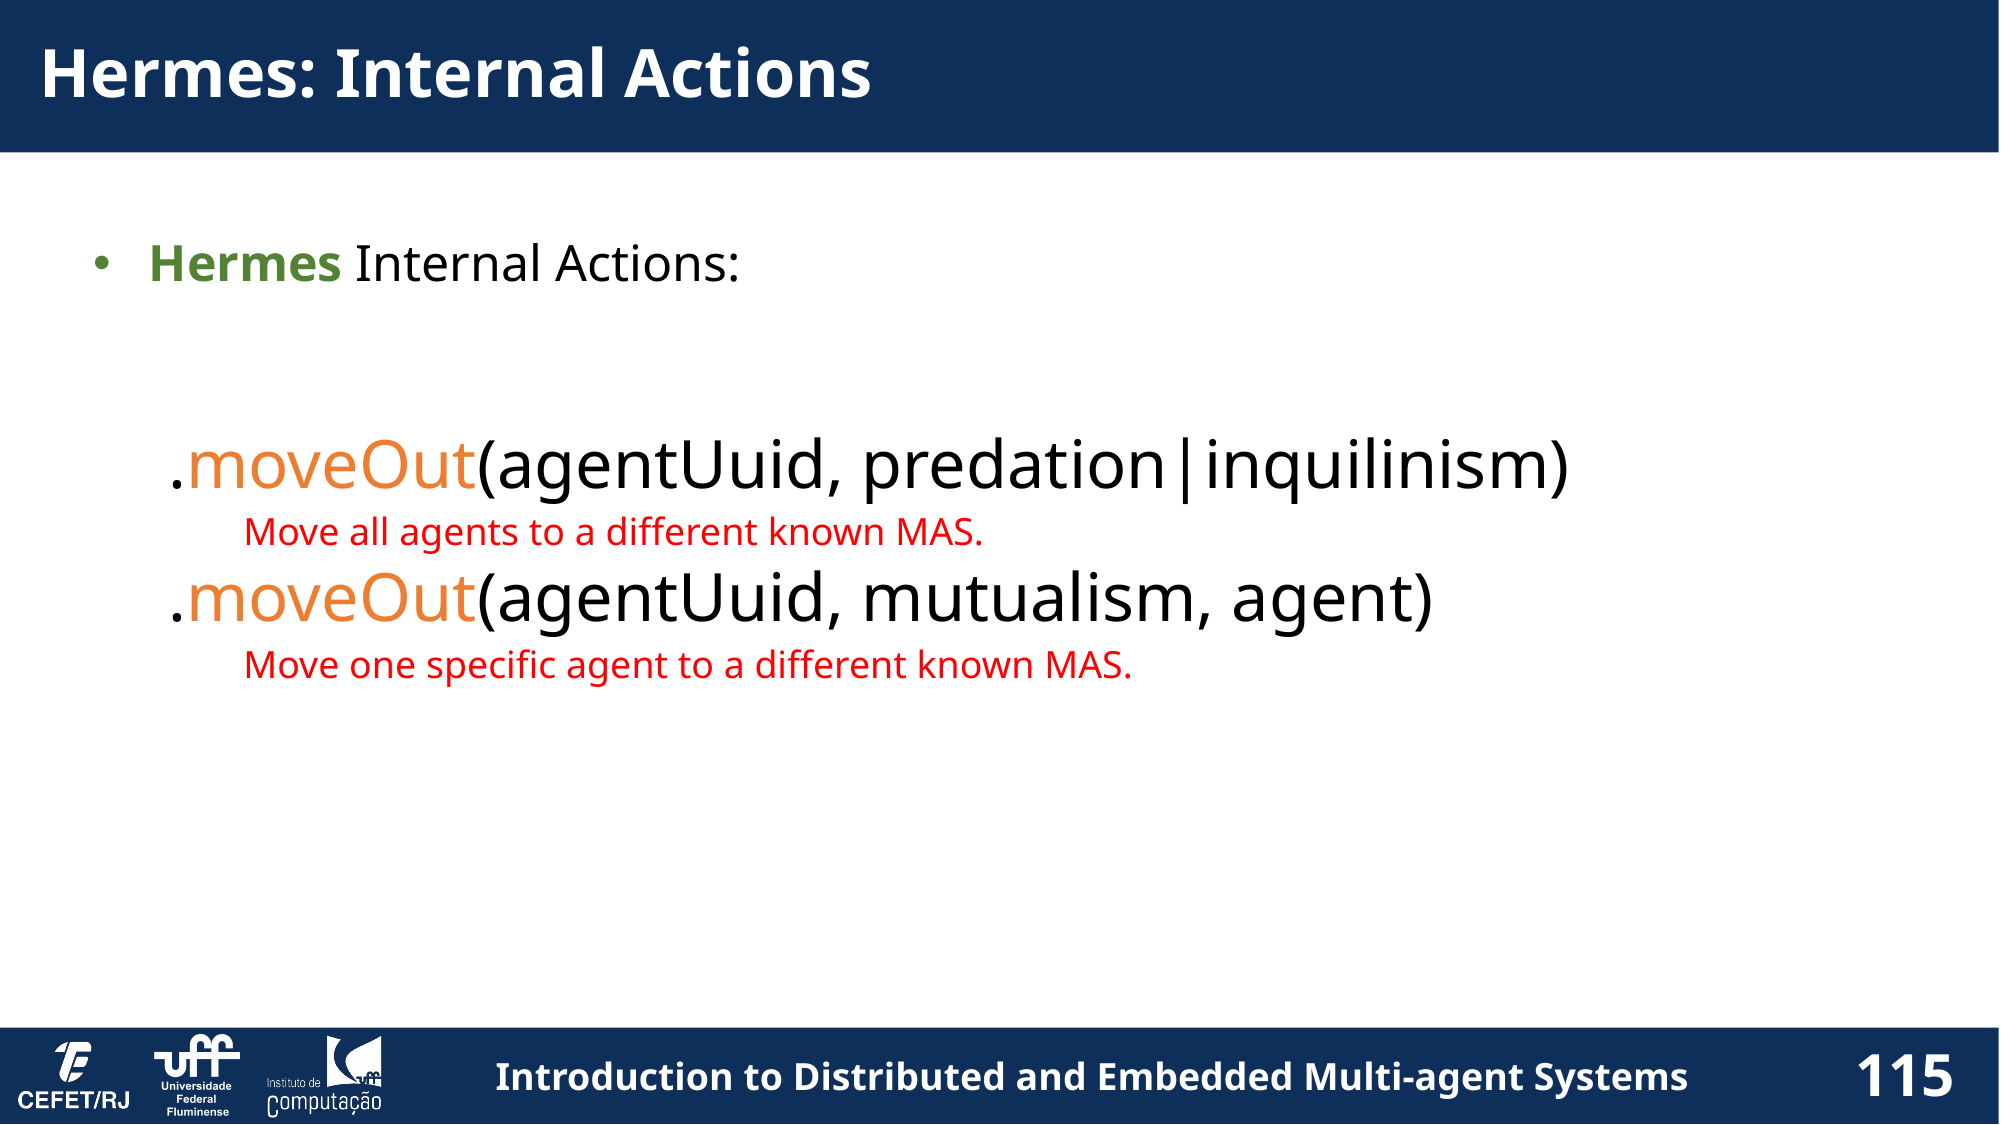

Hermes: Internal Actions
Hermes Internal Actions:
.moveOut(agentUuid, predation|inquilinism)
Move all agents to a different known MAS.
.moveOut(agentUuid, mutualism, agent)
Move one specific agent to a different known MAS.